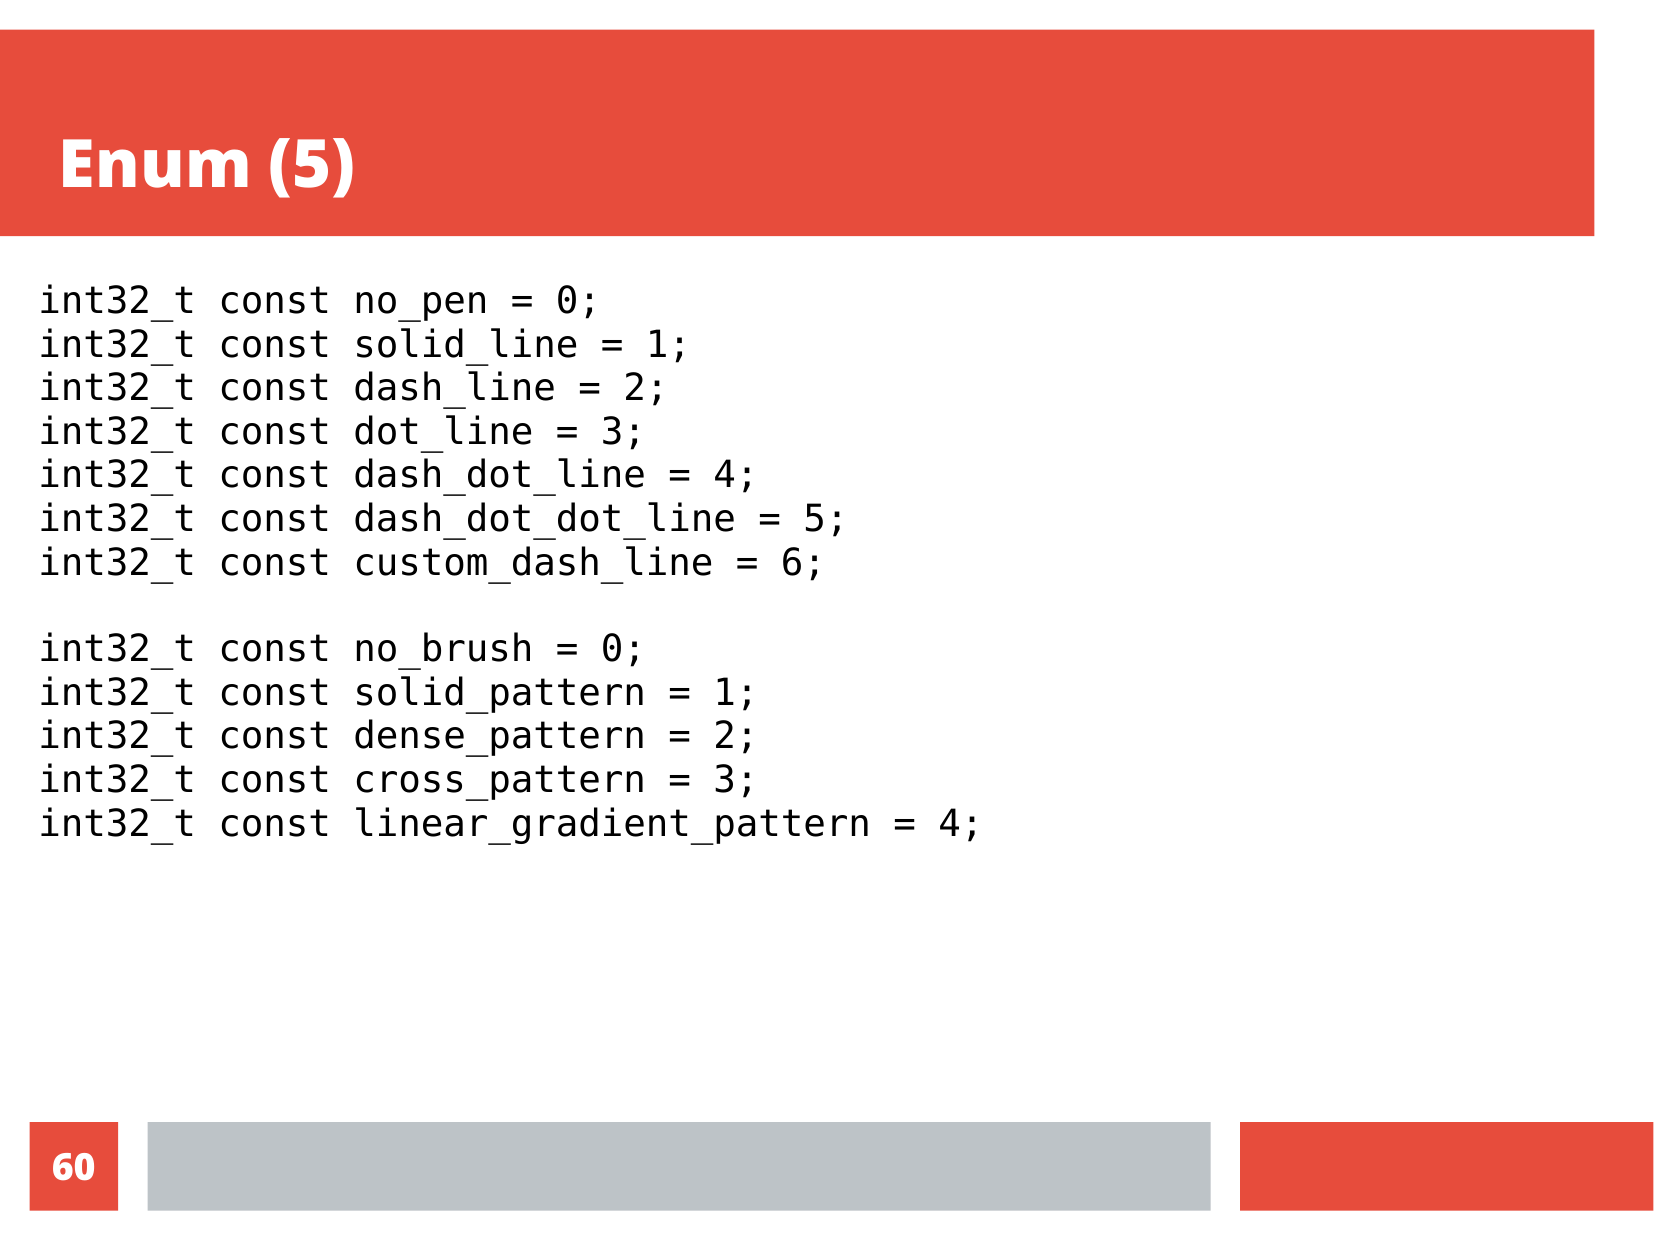

# Enum (5)
int32_t const no_pen = 0;
int32_t const solid_line = 1;
int32_t const dash_line = 2;
int32_t const dot_line = 3;
int32_t const dash_dot_line = 4;
int32_t const dash_dot_dot_line = 5;
int32_t const custom_dash_line = 6;
int32_t const no_brush = 0;
int32_t const solid_pattern = 1;
int32_t const dense_pattern = 2;
int32_t const cross_pattern = 3;
int32_t const linear_gradient_pattern = 4;
60